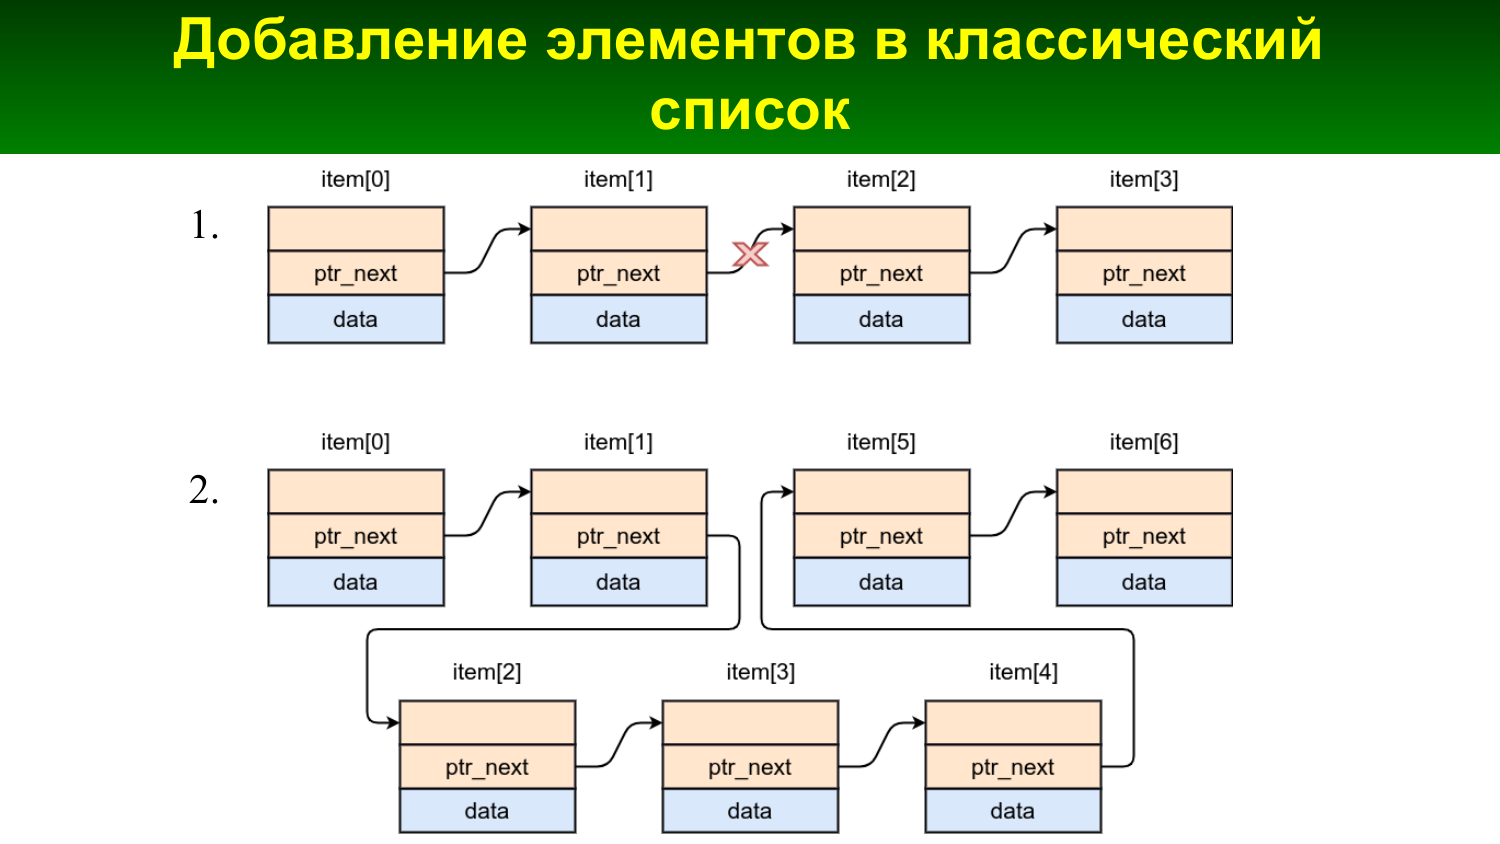

# Добавление элементов в классический список
1.
2.